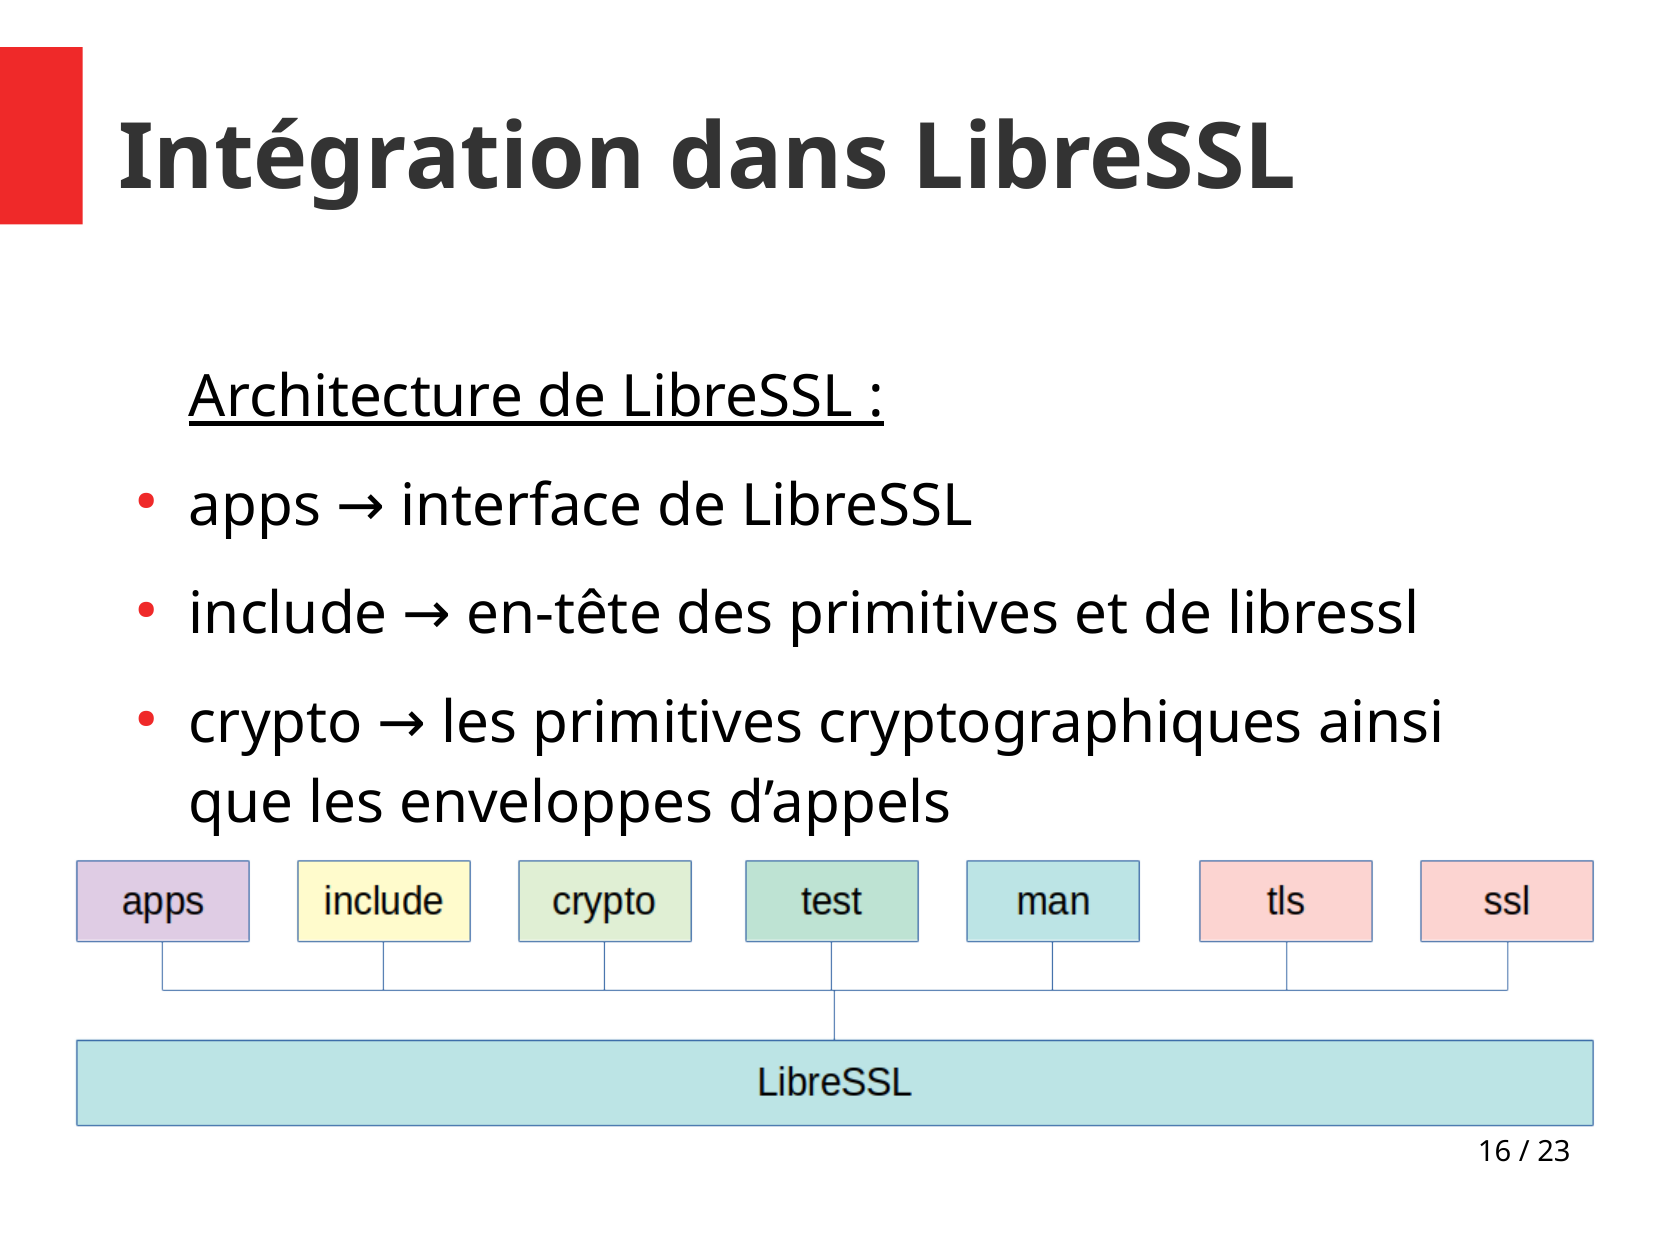

# Intégration dans LibreSSL
Architecture de LibreSSL :
apps → interface de LibreSSL
include → en-tête des primitives et de libressl
crypto → les primitives cryptographiques ainsi que les enveloppes d’appels
16